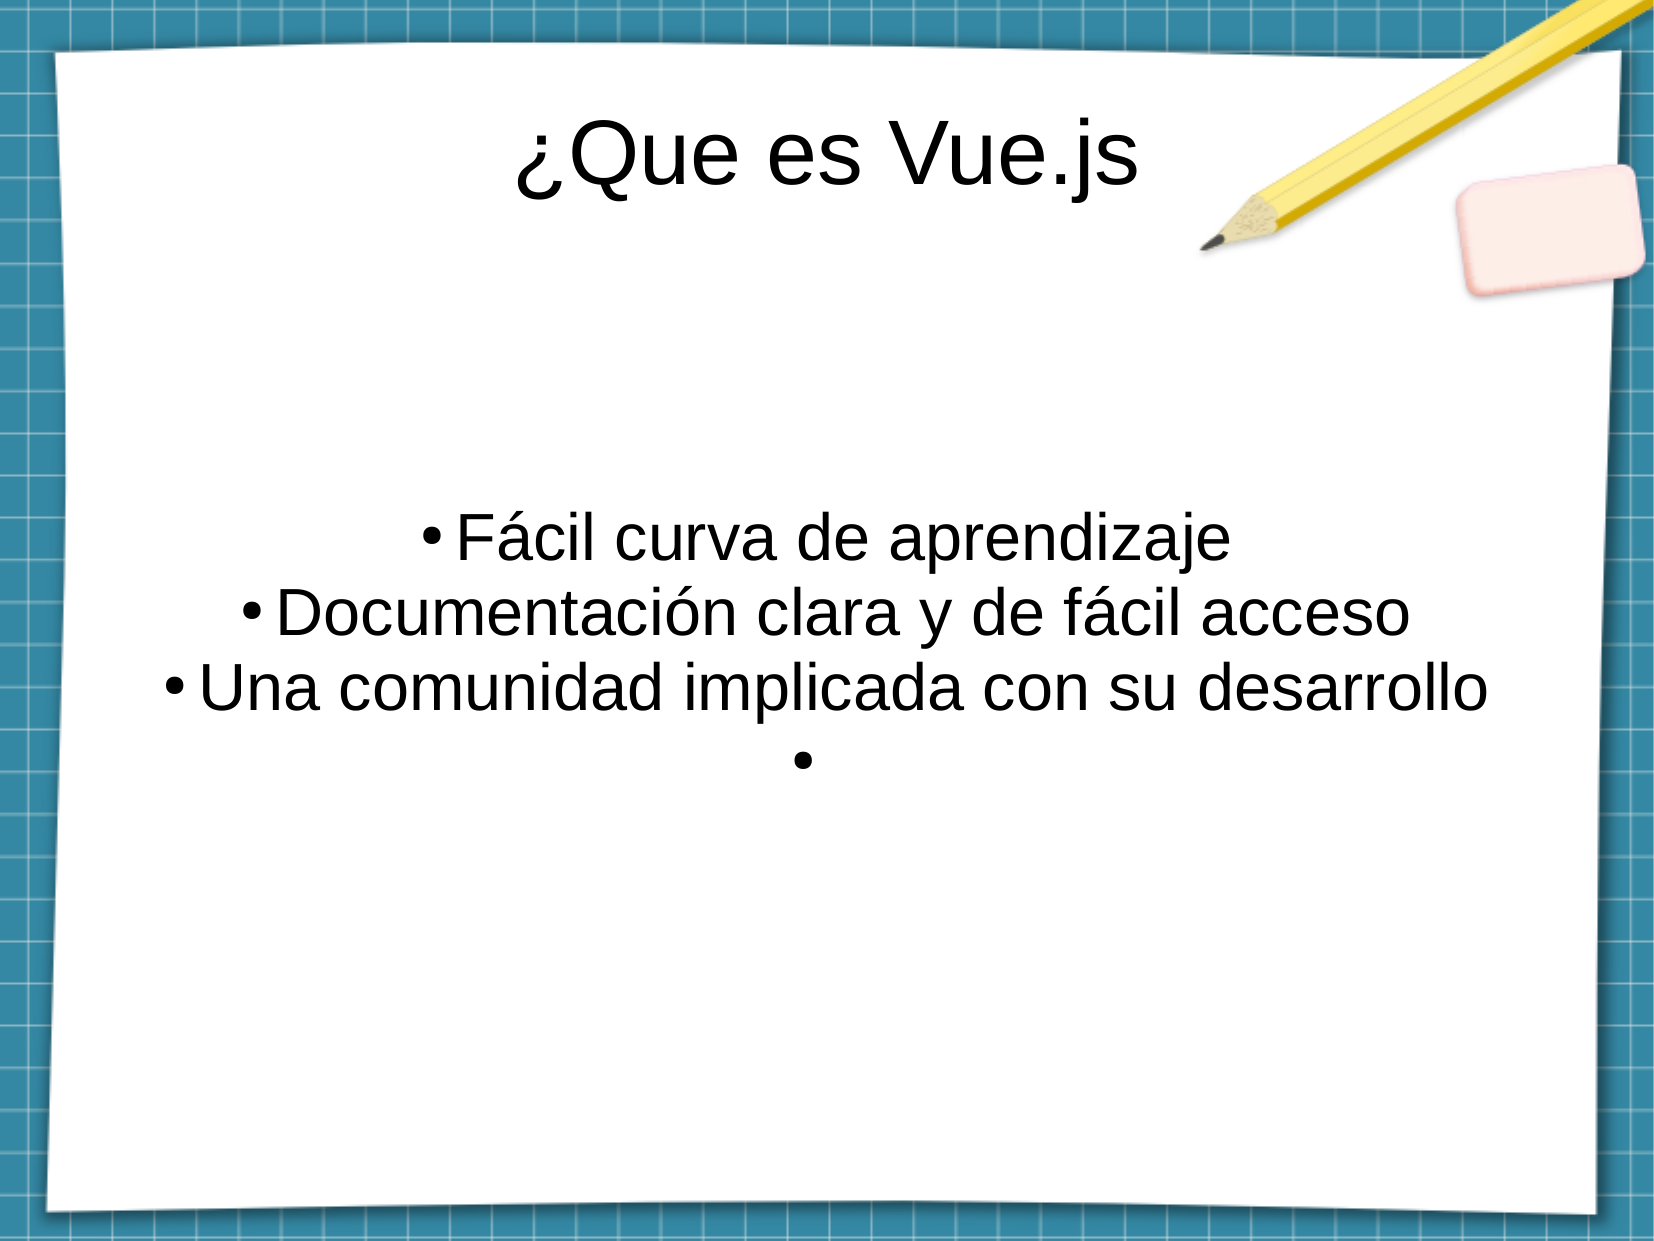

# ¿Que es Vue.js
Fácil curva de aprendizaje
Documentación clara y de fácil acceso
Una comunidad implicada con su desarrollo